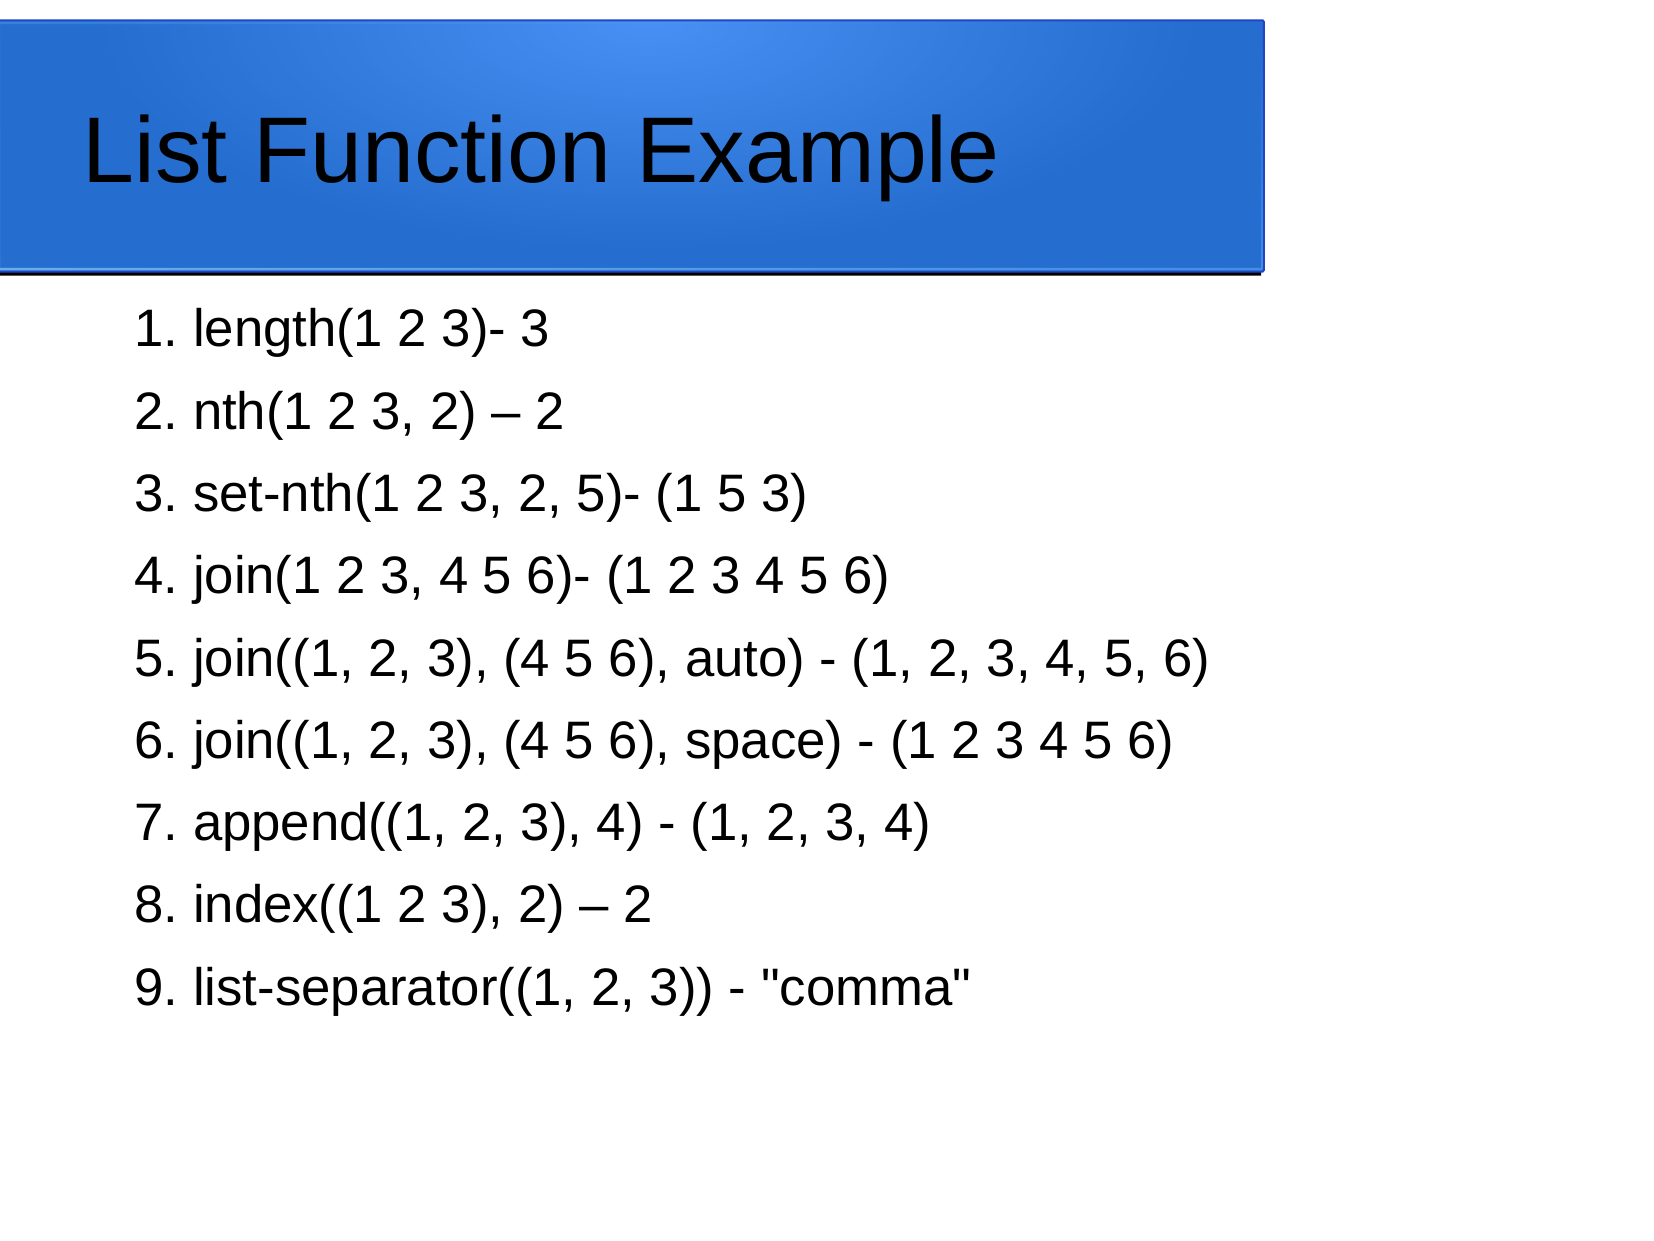

# List Function Example
1. length(1 2 3)- 3
2. nth(1 2 3, 2) – 2
3. set-nth(1 2 3, 2, 5)- (1 5 3)
4. join(1 2 3, 4 5 6)- (1 2 3 4 5 6)
5. join((1, 2, 3), (4 5 6), auto) - (1, 2, 3, 4, 5, 6)
6. join((1, 2, 3), (4 5 6), space) - (1 2 3 4 5 6)
7. append((1, 2, 3), 4) - (1, 2, 3, 4)
8. index((1 2 3), 2) – 2
9. list-separator((1, 2, 3)) - "comma"